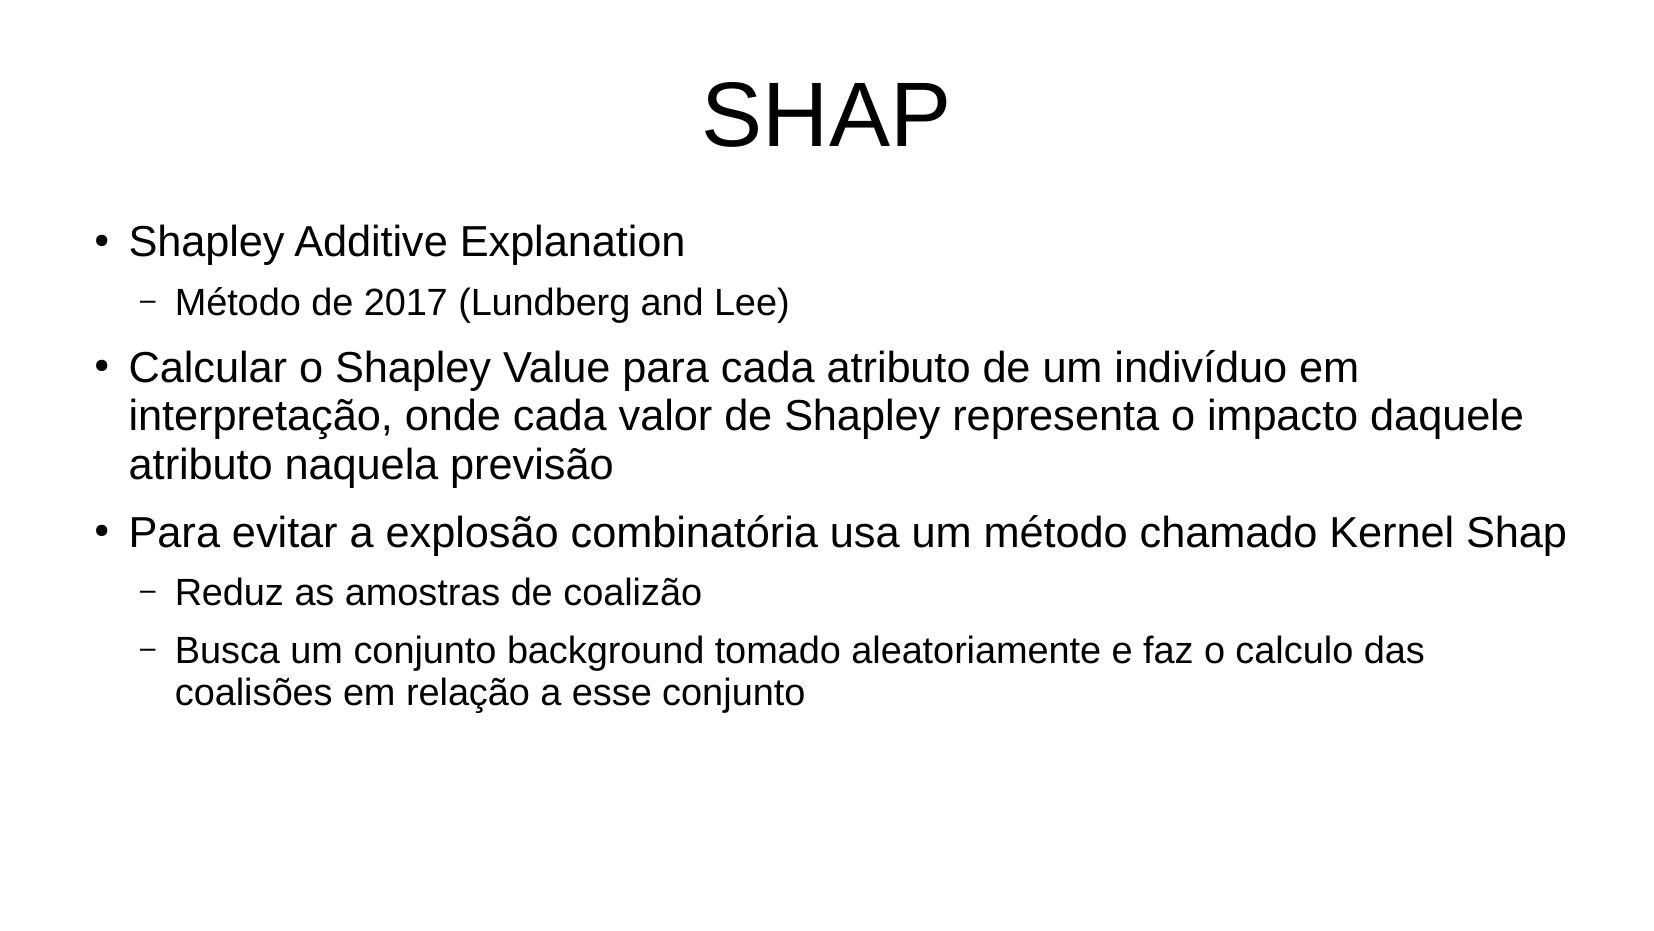

# SHAP
Shapley Additive Explanation
Método de 2017 (Lundberg and Lee)
Calcular o Shapley Value para cada atributo de um indivíduo em interpretação, onde cada valor de Shapley representa o impacto daquele atributo naquela previsão
Para evitar a explosão combinatória usa um método chamado Kernel Shap
Reduz as amostras de coalizão
Busca um conjunto background tomado aleatoriamente e faz o calculo das coalisões em relação a esse conjunto